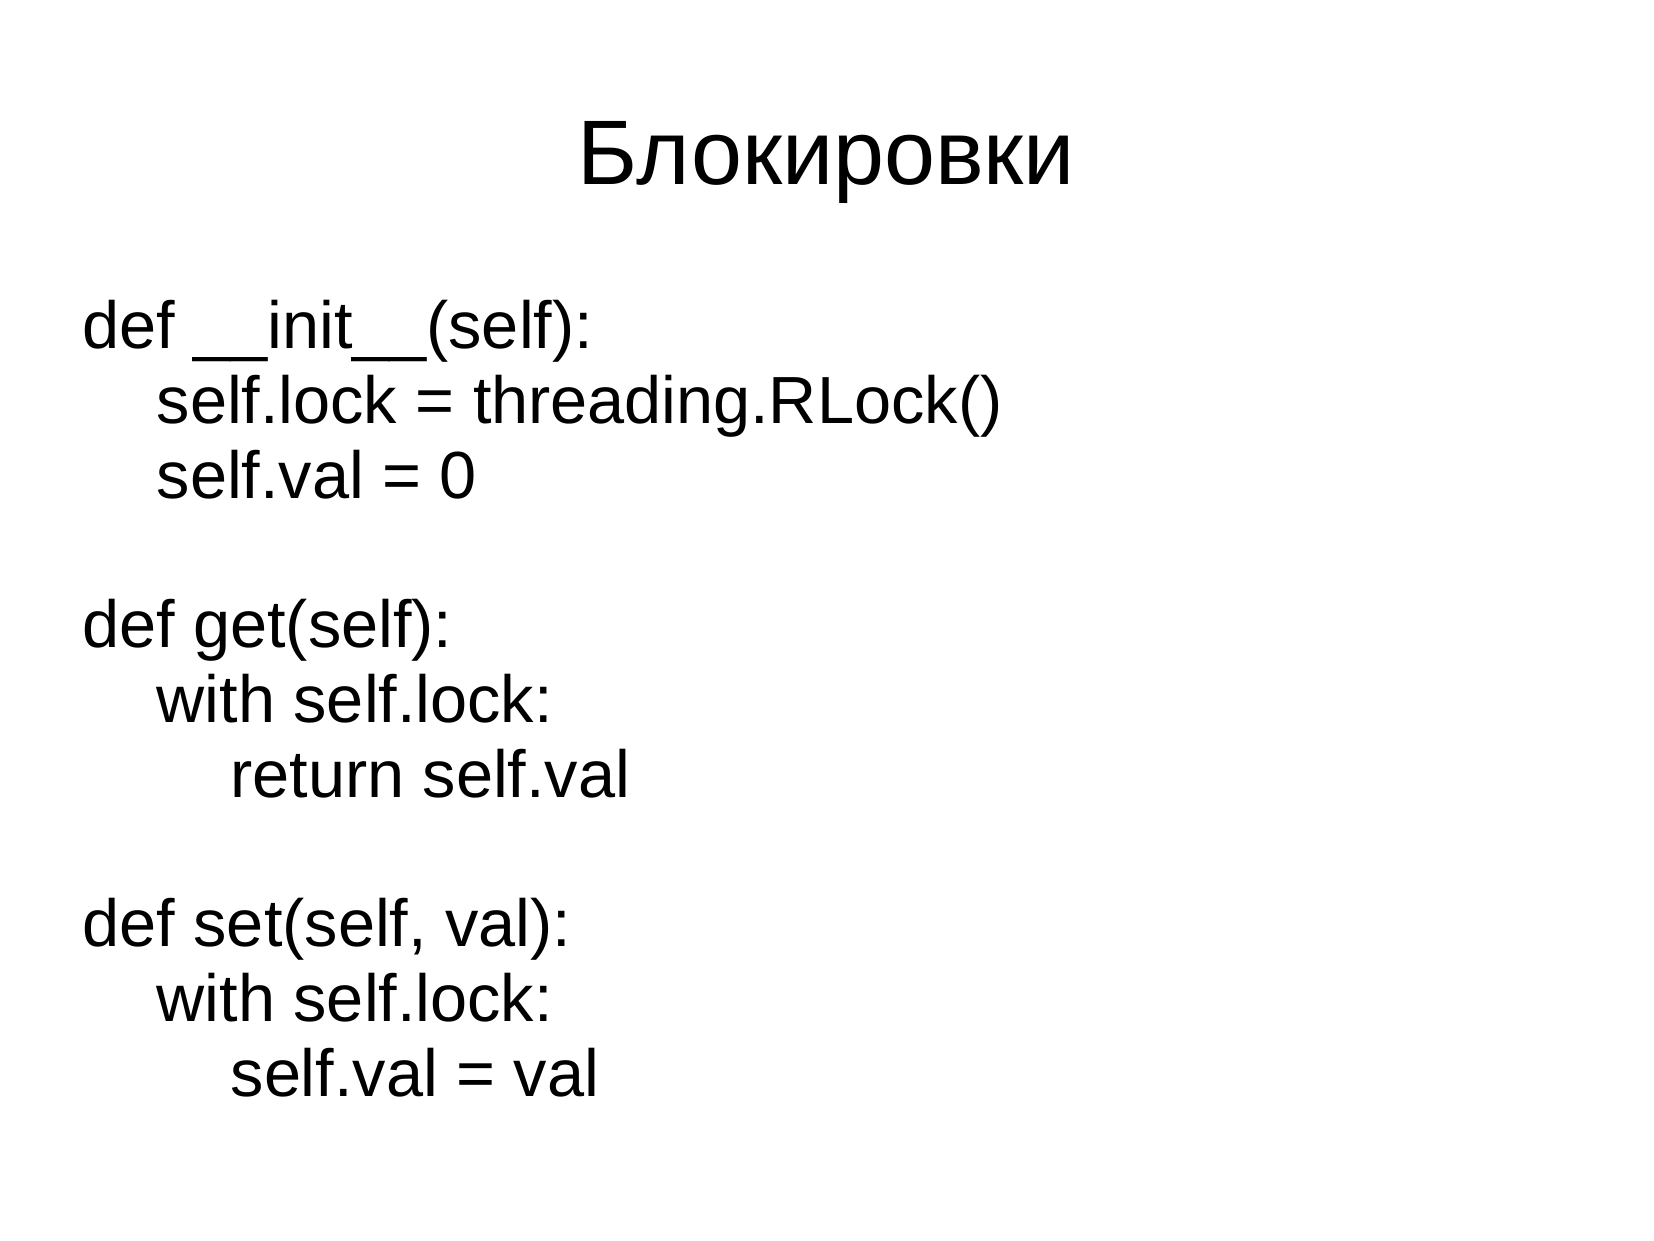

# Блокировки
def __init__(self):
 self.lock = threading.RLock()
 self.val = 0
def get(self):
 with self.lock:
 return self.val
def set(self, val):
 with self.lock:
 self.val = val